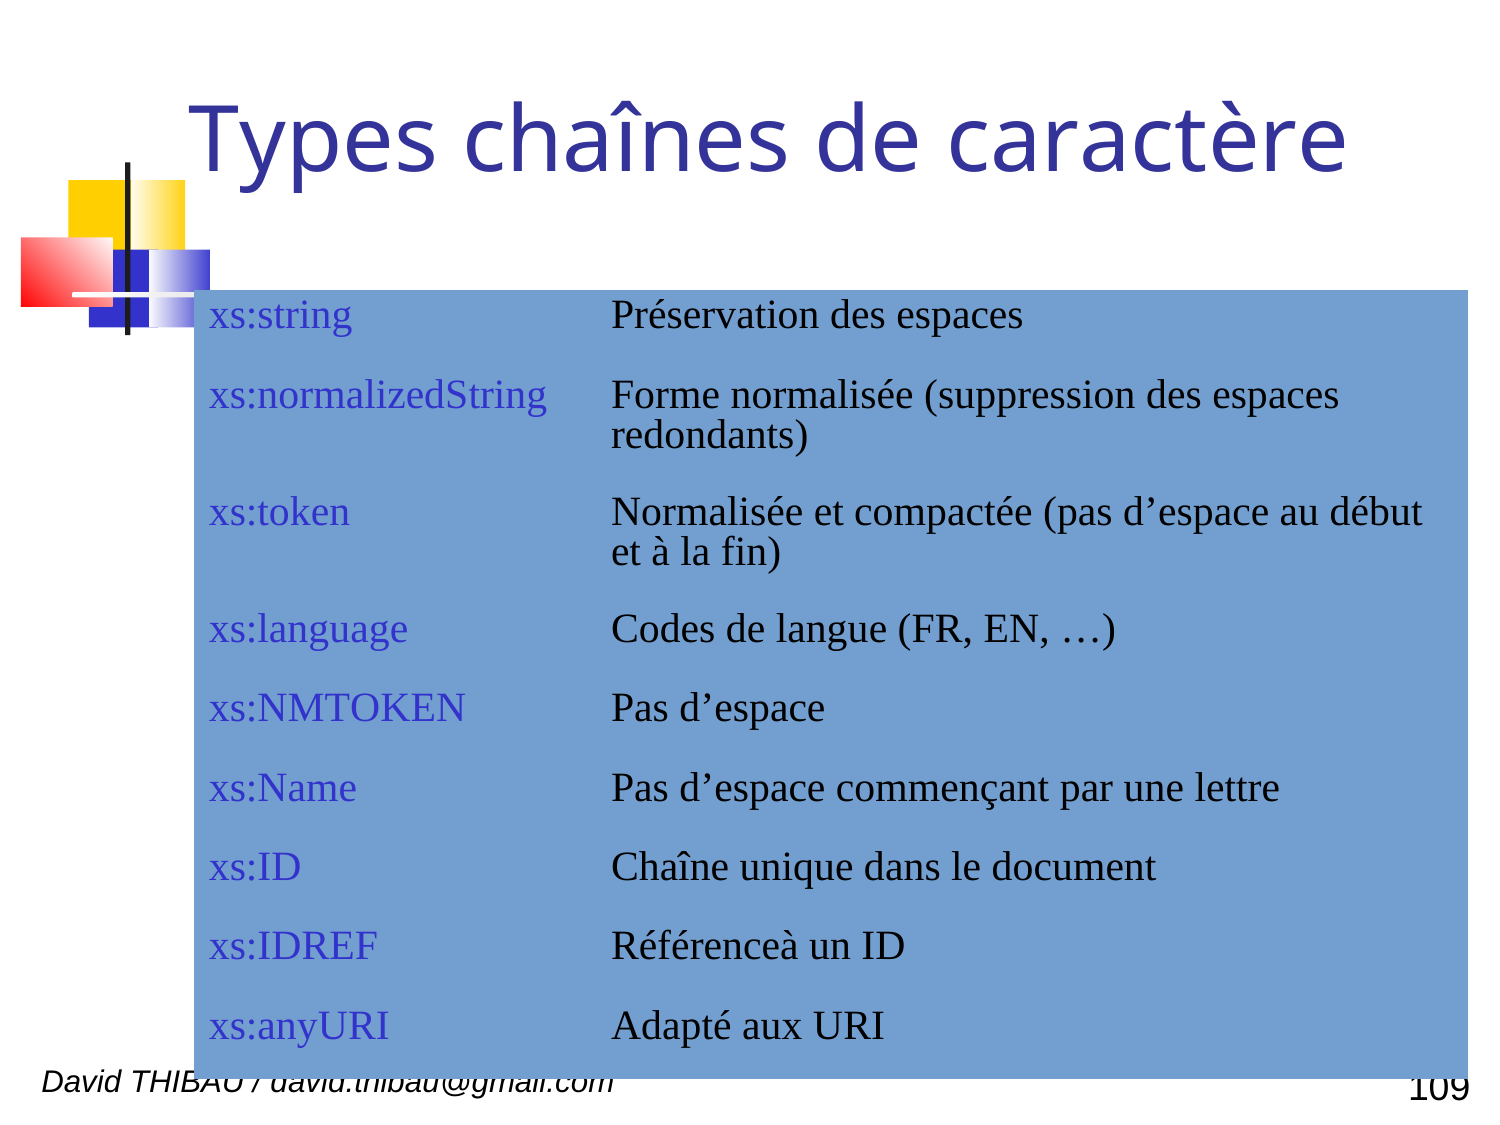

# Types chaînes de caractère
| xs:string | Préservation des espaces |
| --- | --- |
| xs:normalizedString | Forme normalisée (suppression des espaces redondants) |
| xs:token | Normalisée et compactée (pas d’espace au début et à la fin) |
| xs:language | Codes de langue (FR, EN, …) |
| xs:NMTOKEN | Pas d’espace |
| xs:Name | Pas d’espace commençant par une lettre |
| xs:ID | Chaîne unique dans le document |
| xs:IDREF | Référenceà un ID |
| xs:anyURI | Adapté aux URI |